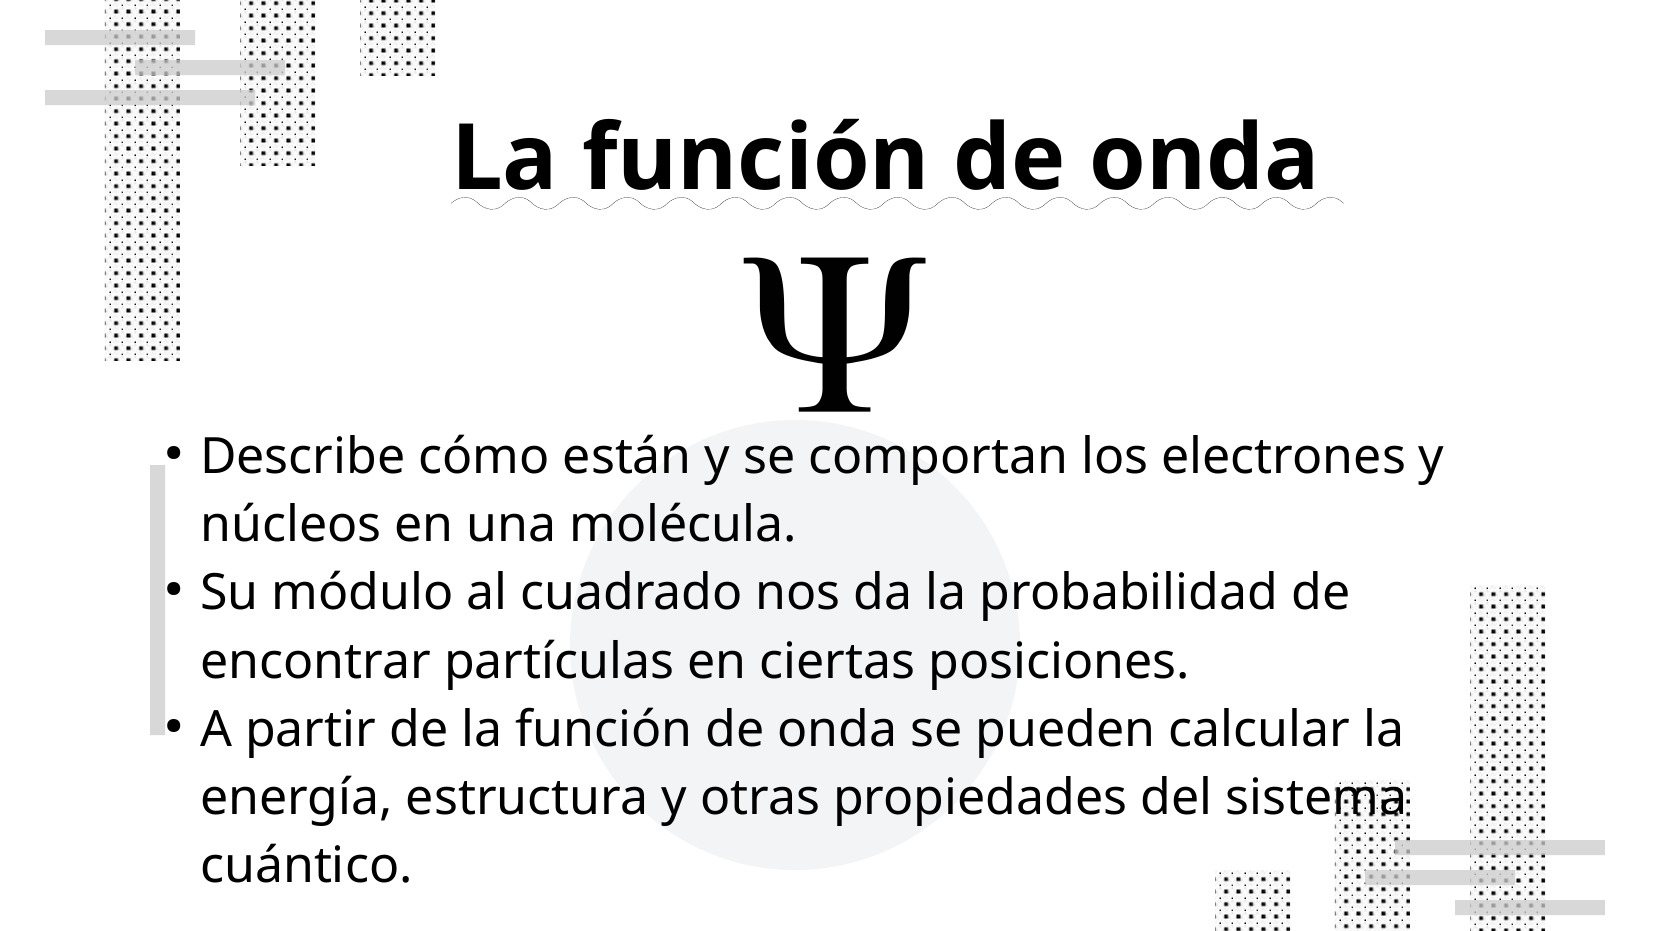

# La función de onda
Describe cómo están y se comportan los electrones y núcleos en una molécula.
Su módulo al cuadrado nos da la probabilidad de encontrar partículas en ciertas posiciones.
A partir de la función de onda se pueden calcular la energía, estructura y otras propiedades del sistema cuántico.